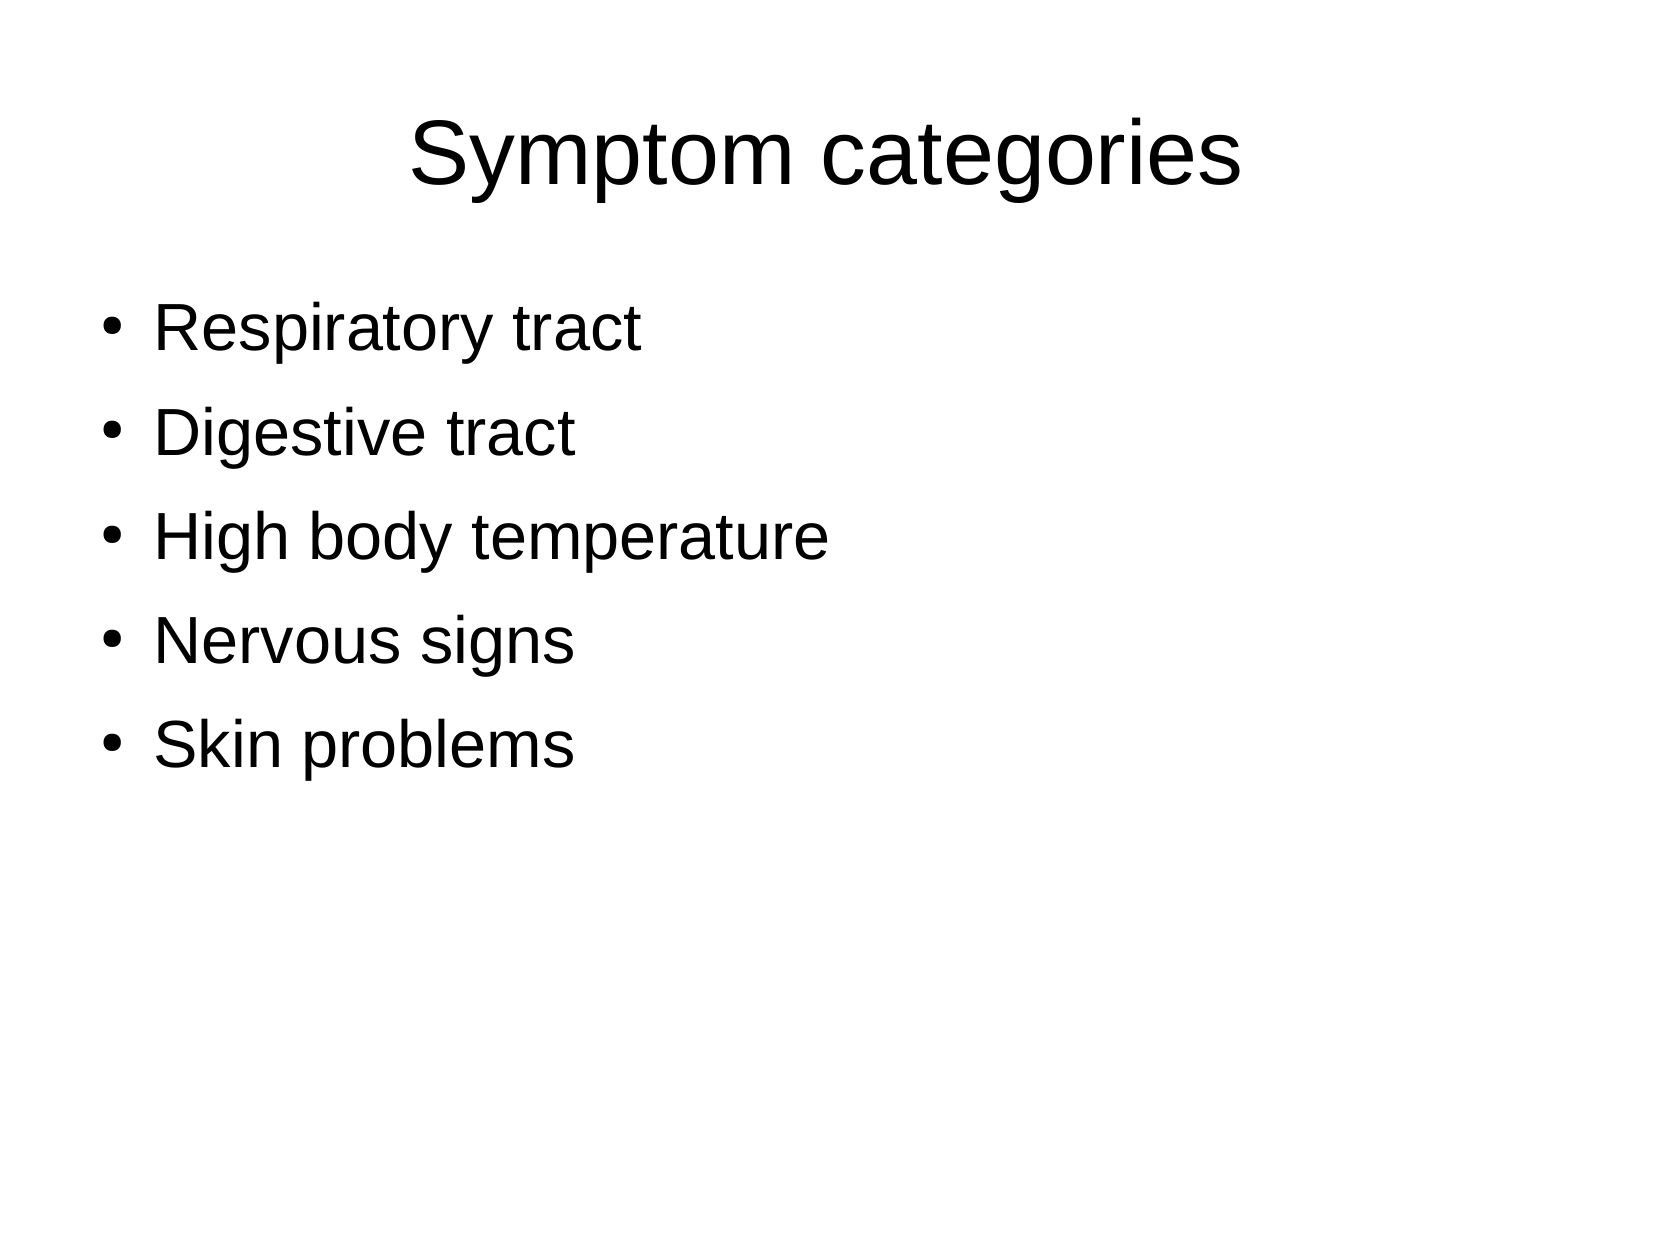

# Symptom categories
Respiratory tract
Digestive tract
High body temperature
Nervous signs
Skin problems